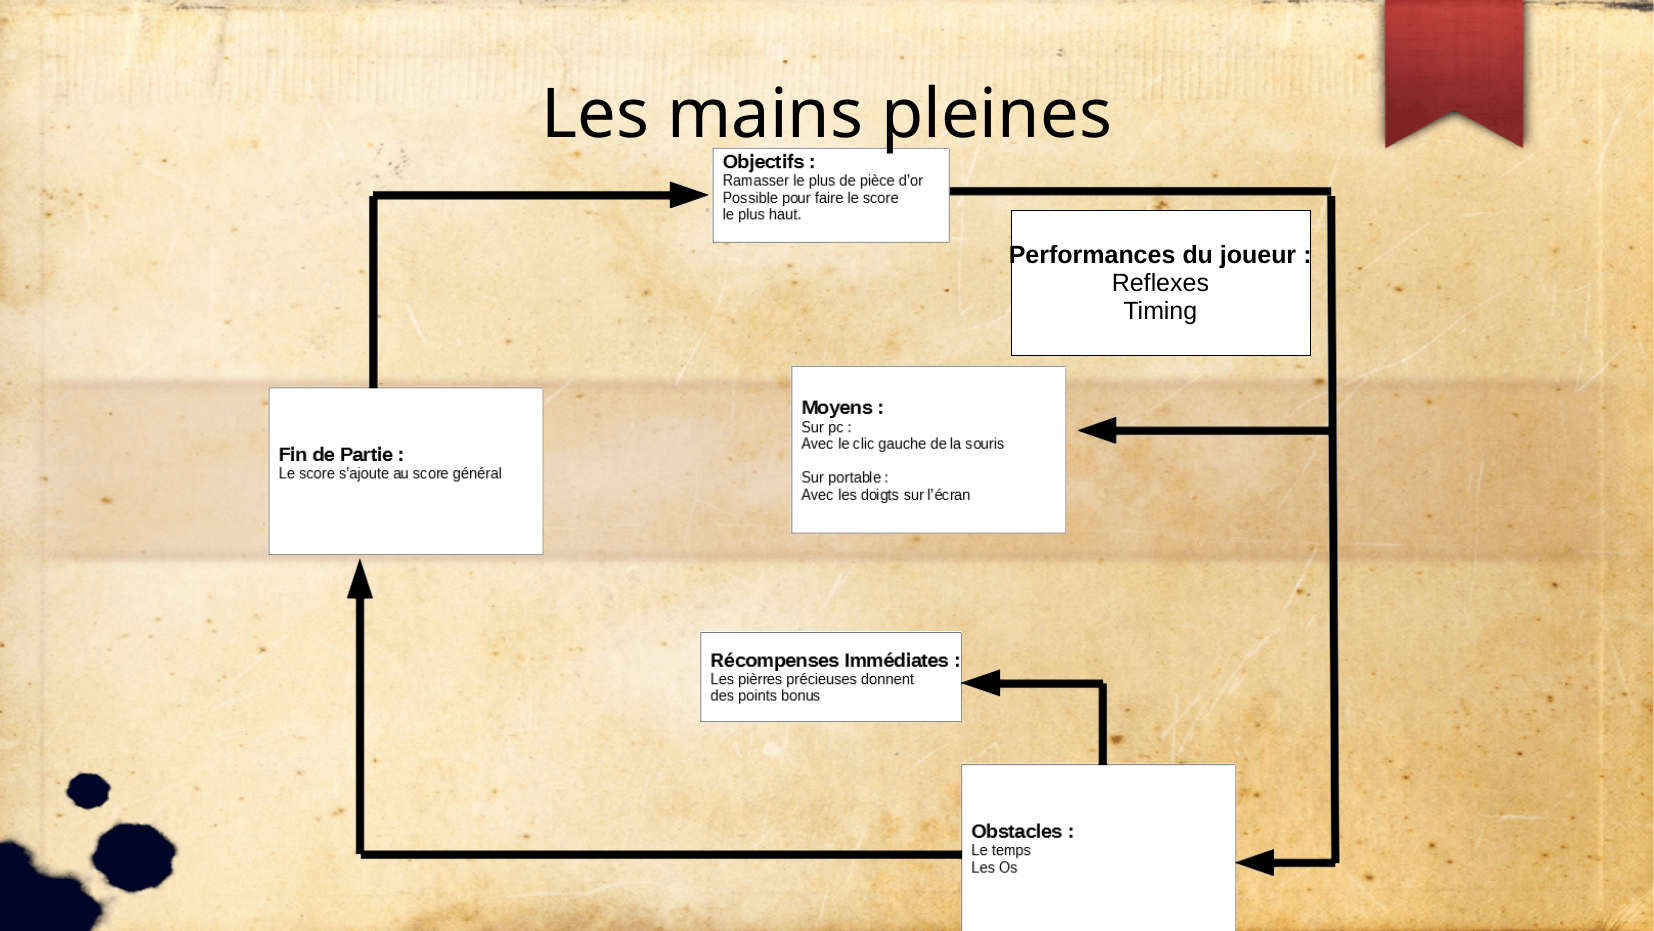

# Les mains pleines
Performances du joueur :
Reflexes
Timing